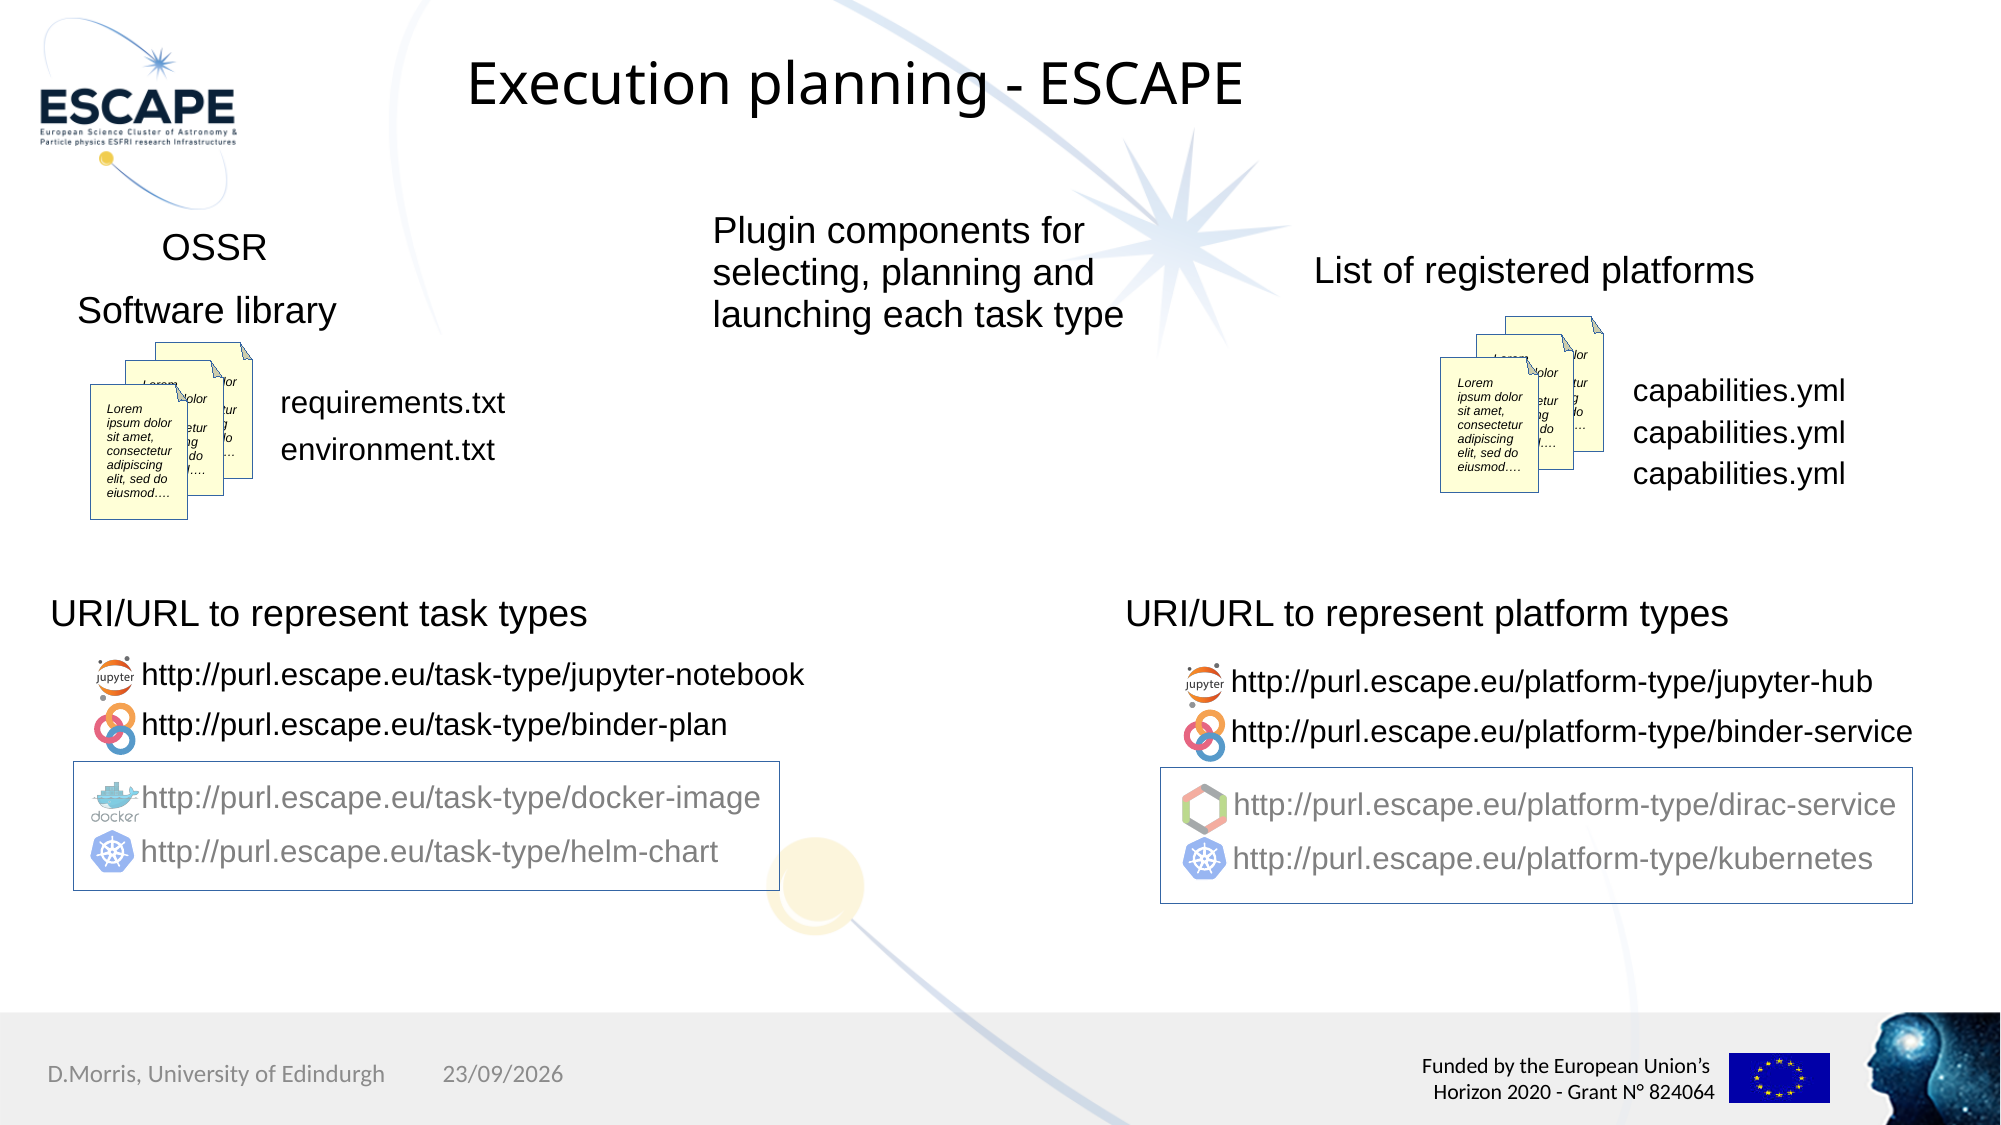

# Execution planning - ESCAPE
Plugin components for
selecting, planning and
launching each task type
OSSR
Software library
List of registered platforms
Lorem ipsum dolor sit amet, consectetur adipiscing elit, sed do eiusmod….
Lorem ipsum dolor sit amet, consectetur adipiscing elit, sed do eiusmod….
Lorem ipsum dolor sit amet, consectetur adipiscing elit, sed do eiusmod….
Lorem ipsum dolor sit amet, consectetur adipiscing elit, sed do eiusmod….
Lorem ipsum dolor sit amet, consectetur adipiscing elit, sed do eiusmod….
Lorem ipsum dolor sit amet, consectetur adipiscing elit, sed do eiusmod….
capabilities.yml
requirements.txt
capabilities.yml
environment.txt
capabilities.yml
URI/URL to represent task types
URI/URL to represent platform types
http://purl.escape.eu/task-type/jupyter-notebook
http://purl.escape.eu/platform-type/jupyter-hub
http://purl.escape.eu/task-type/binder-plan
http://purl.escape.eu/platform-type/binder-service
http://purl.escape.eu/task-type/docker-image
http://purl.escape.eu/platform-type/dirac-service
http://purl.escape.eu/task-type/helm-chart
http://purl.escape.eu/platform-type/kubernetes
D.Morris, University of Edindurgh